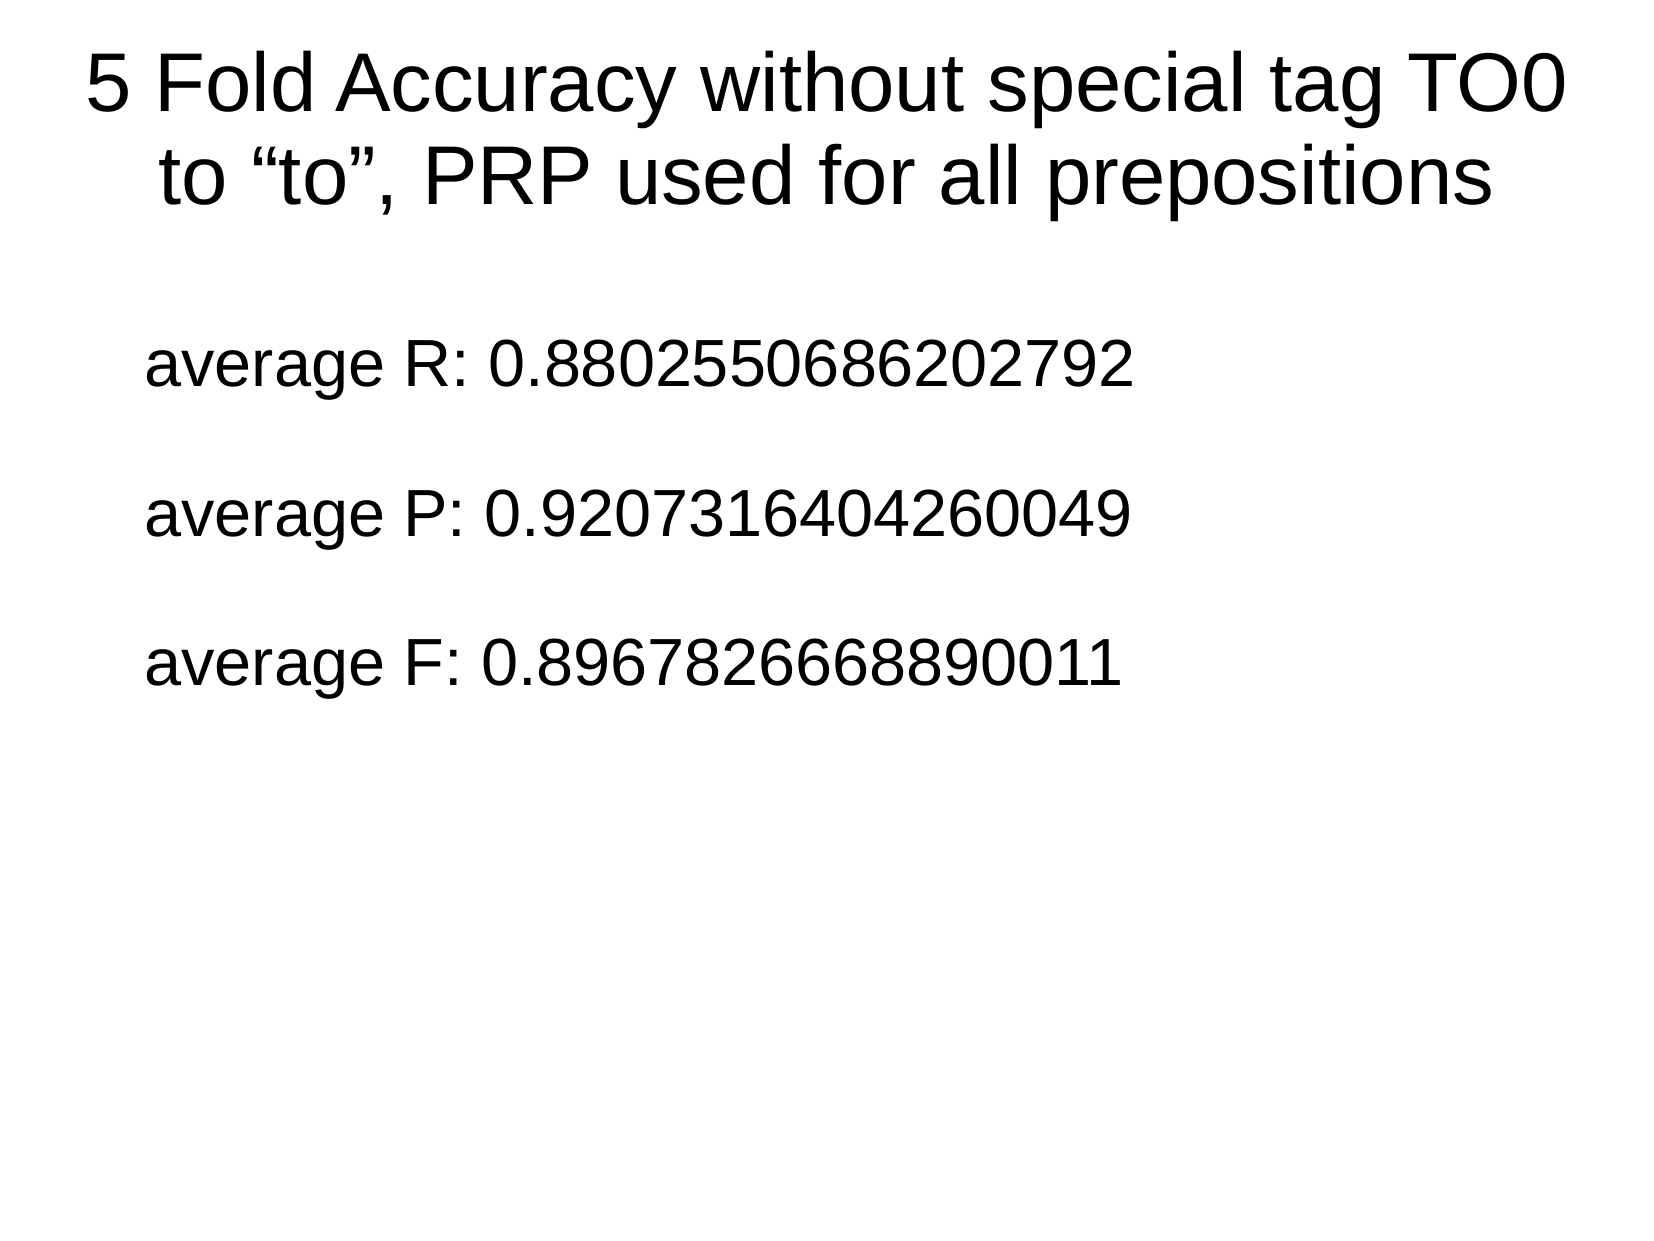

# 5 Fold Accuracy without special tag TO0 to “to”, PRP used for all prepositions
average R: 0.8802550686202792
average P: 0.9207316404260049
average F: 0.8967826668890011